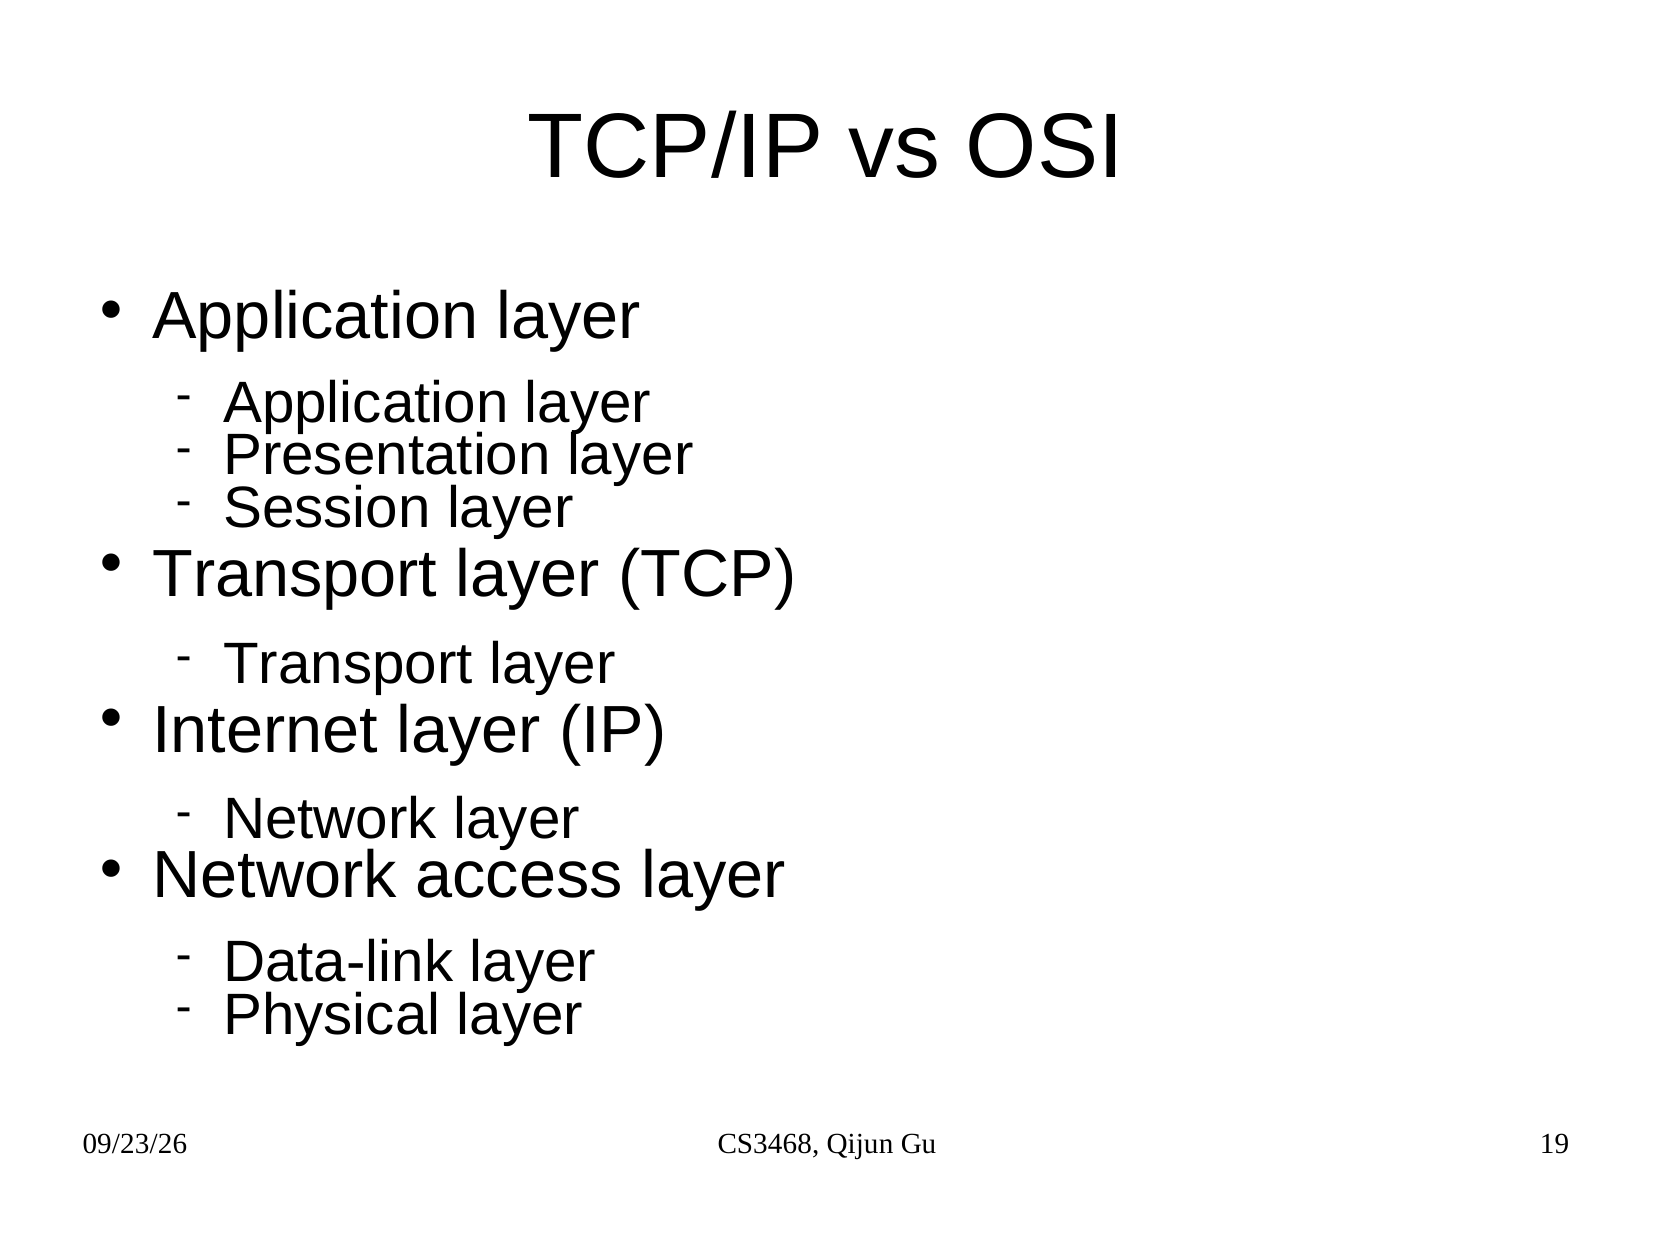

# TCP/IP vs OSI
Application layer
Application layer
Presentation layer
Session layer
Transport layer (TCP)‏
Transport layer
Internet layer (IP)‏
Network layer
Network access layer
Data-link layer
Physical layer
CS3468, Qijun Gu
19